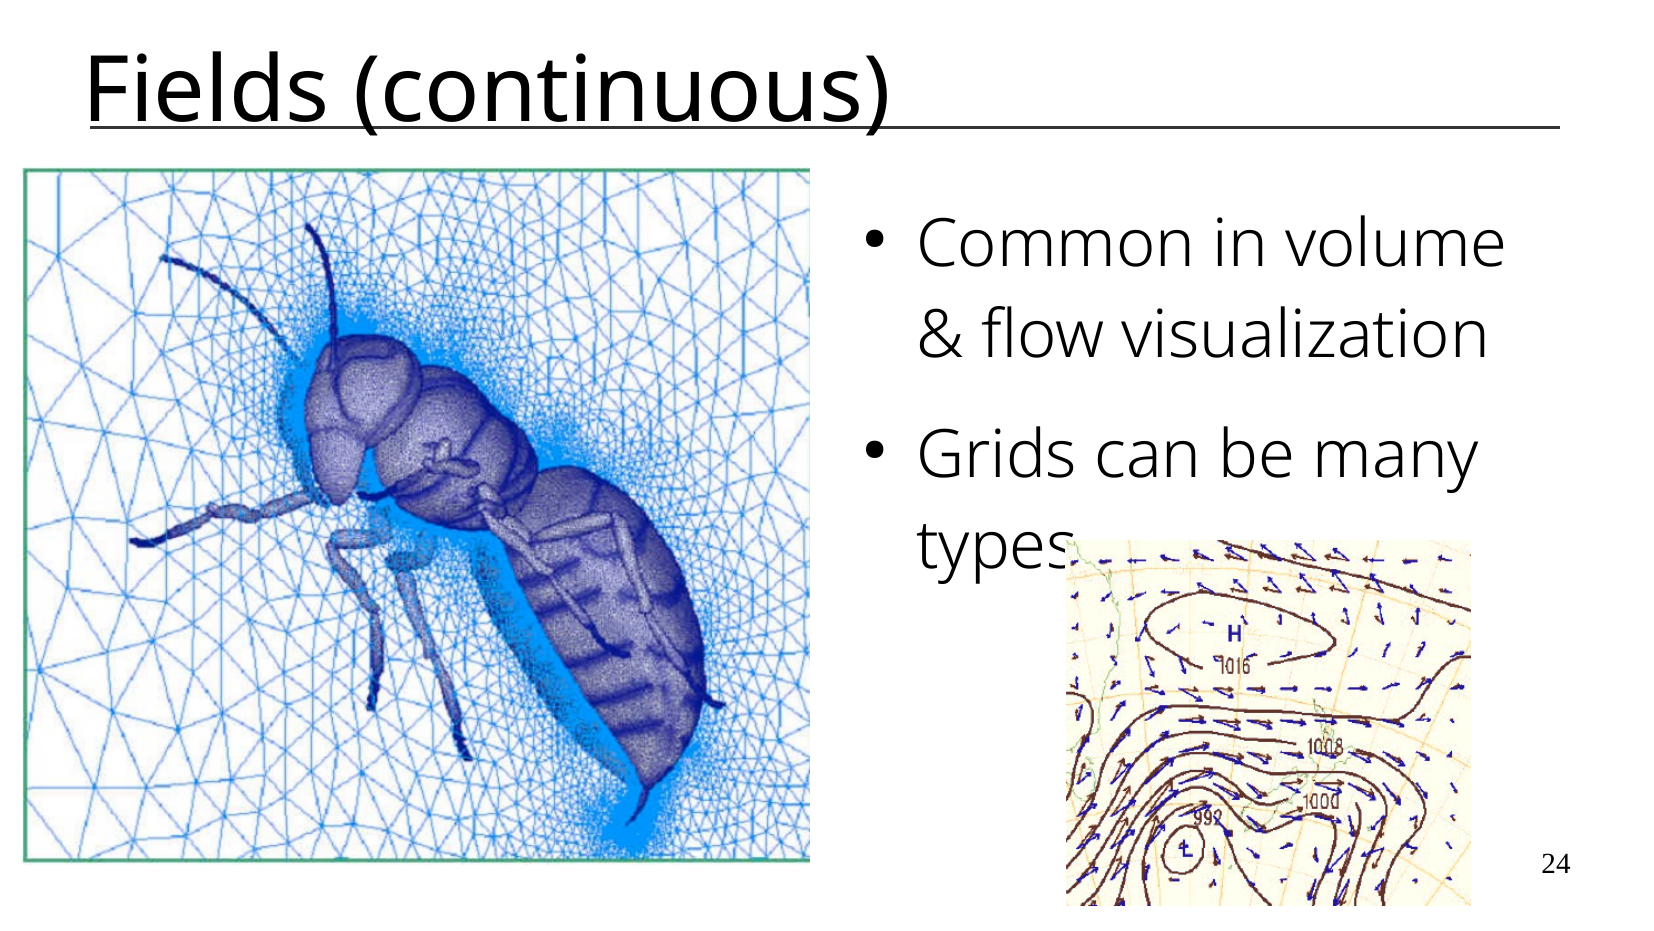

# Fields (continuous)
Common in volume & flow visualization
Grids can be many types
24